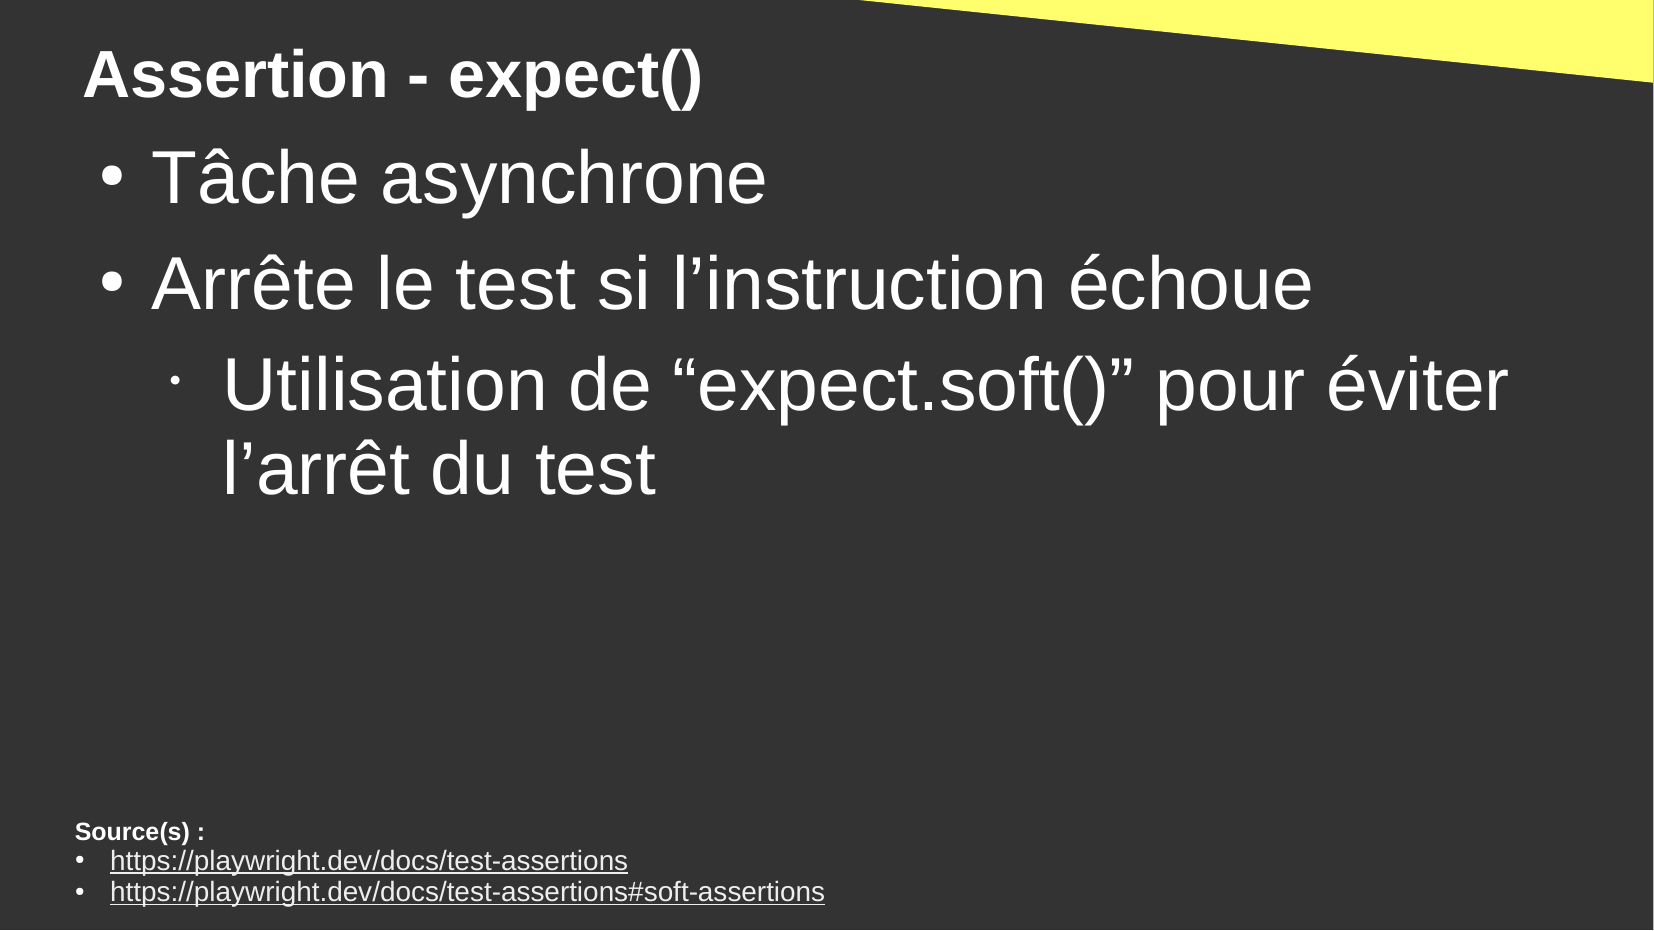

# Assertion - expect()
Tâche asynchrone
Arrête le test si l’instruction échoue
Utilisation de “expect.soft()” pour éviter l’arrêt du test
Source(s) :
https://playwright.dev/docs/test-assertions
https://playwright.dev/docs/test-assertions#soft-assertions